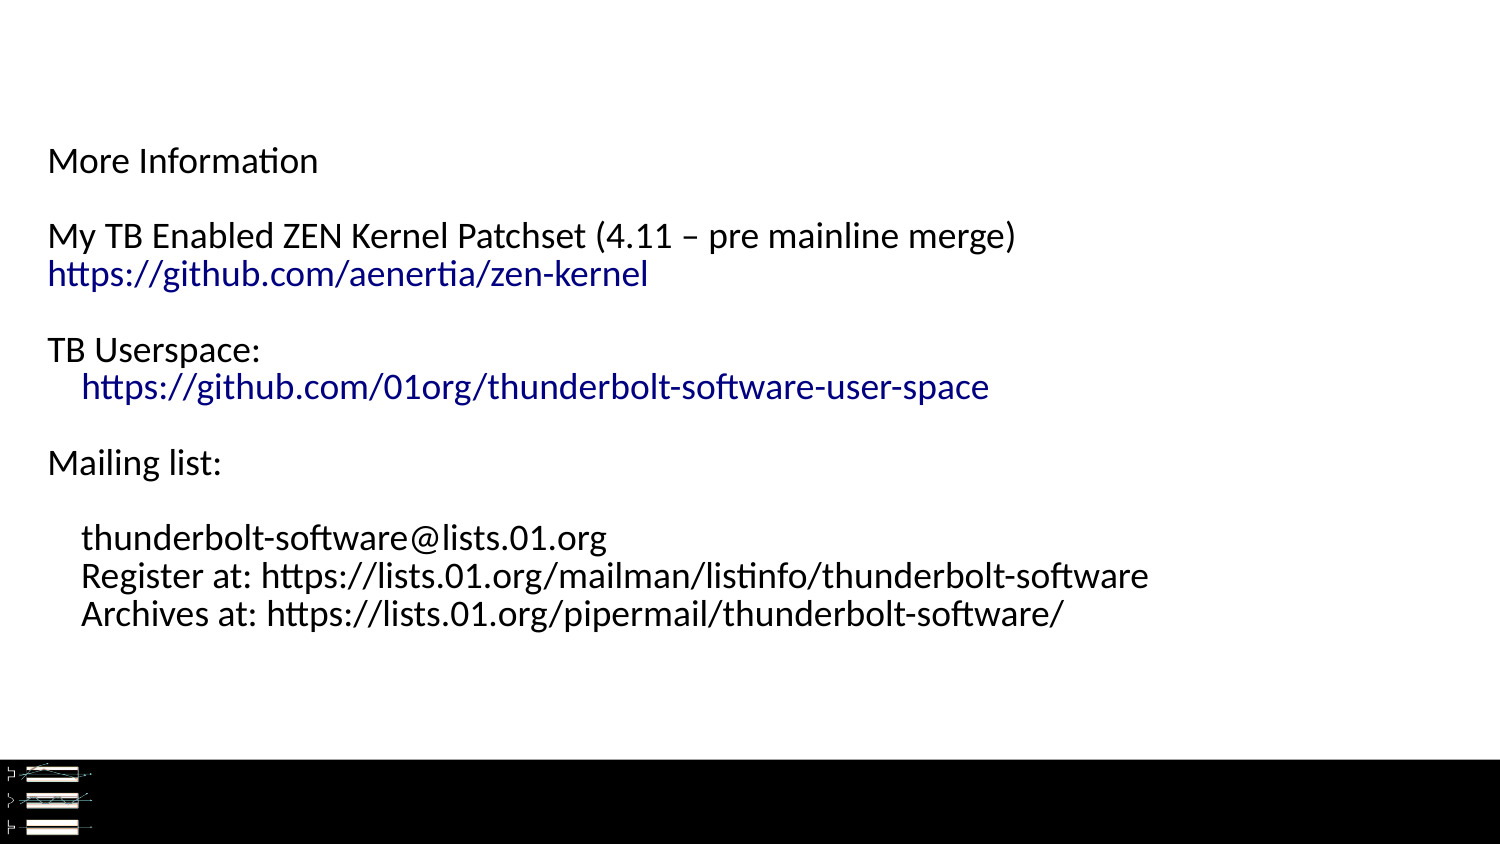

# More Information My TB Enabled ZEN Kernel Patchset (4.11 – pre mainline merge) https://github.com/aenertia/zen-kernel TB Userspace: https://github.com/01org/thunderbolt-software-user-space Mailing list: thunderbolt-software@lists.01.org Register at: https://lists.01.org/mailman/listinfo/thunderbolt-software Archives at: https://lists.01.org/pipermail/thunderbolt-software/